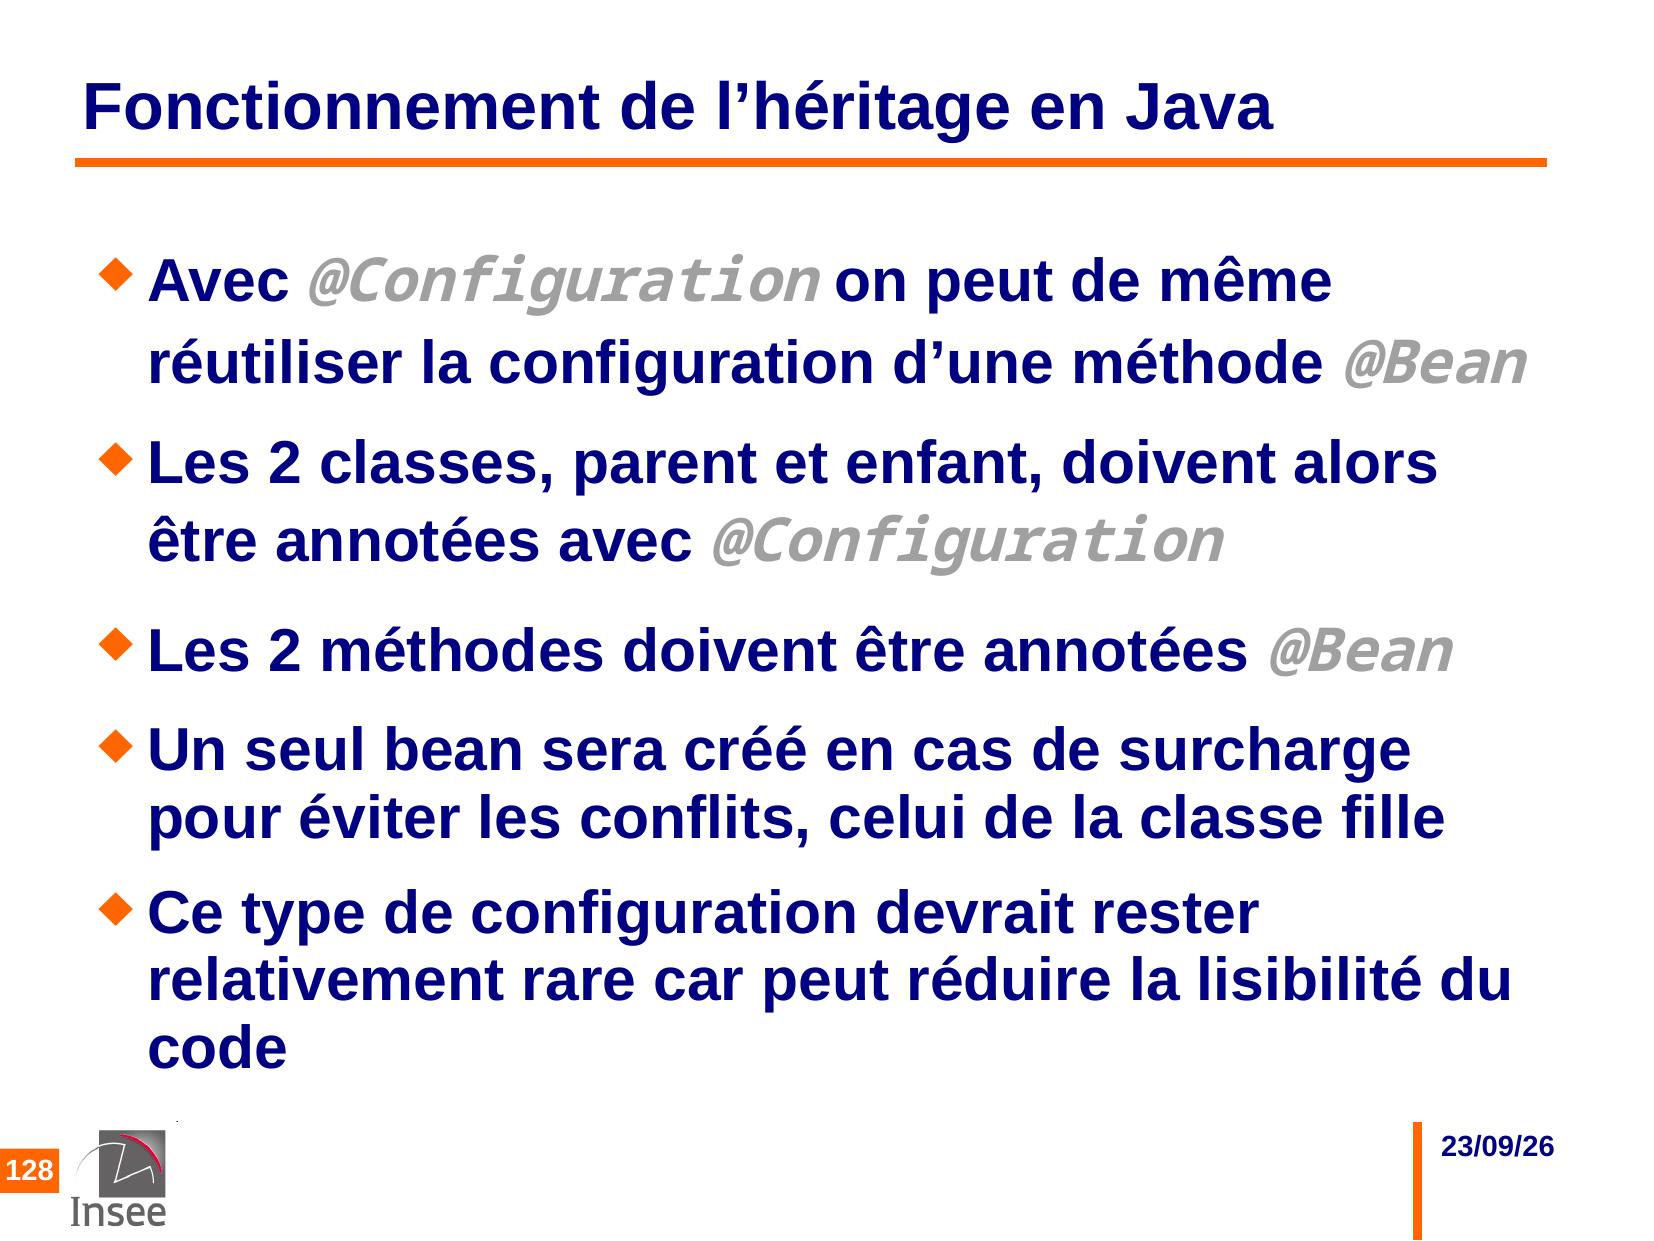

# Fonctionnement de l’héritage en Java
Avec @Configuration on peut de même réutiliser la configuration d’une méthode @Bean
Les 2 classes, parent et enfant, doivent alors être annotées avec @Configuration
Les 2 méthodes doivent être annotées @Bean
Un seul bean sera créé en cas de surcharge pour éviter les conflits, celui de la classe fille
Ce type de configuration devrait rester relativement rare car peut réduire la lisibilité du code
128